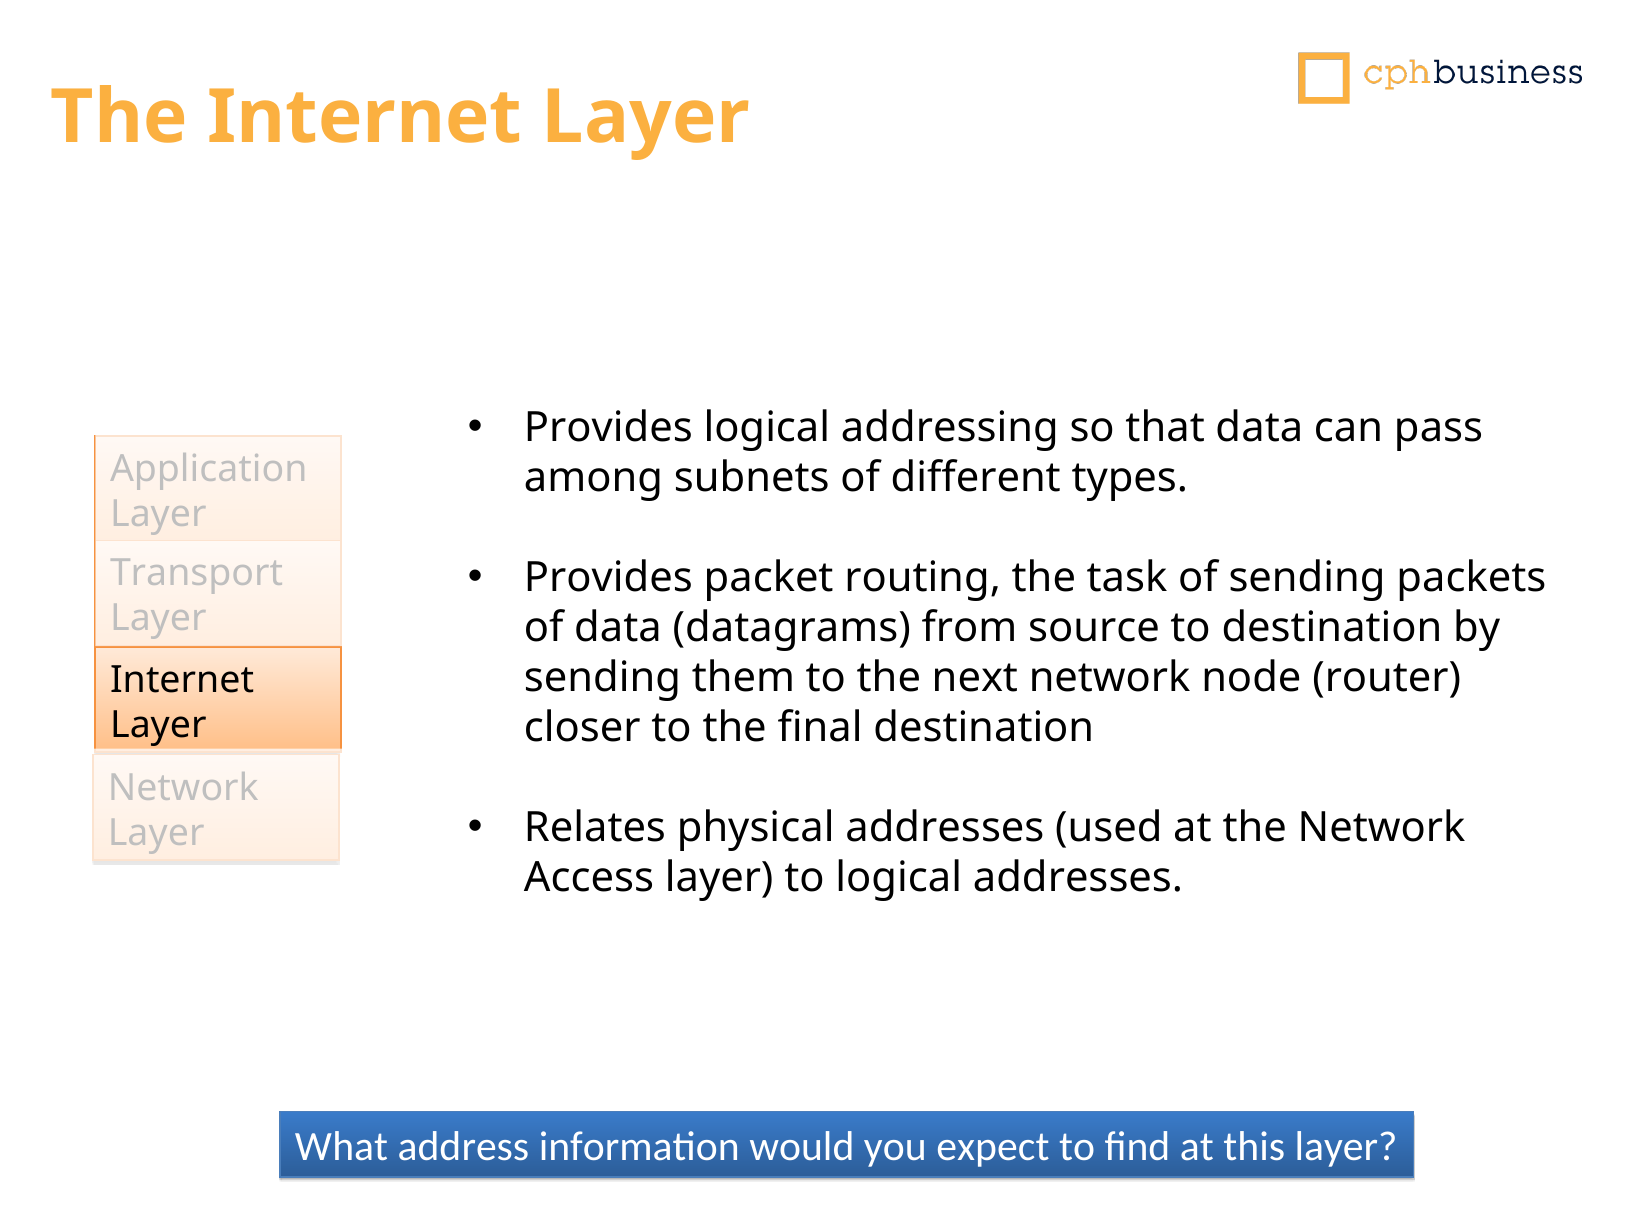

The Internet Layer
Provides logical addressing so that data can pass among subnets of different types.
Provides packet routing, the task of sending packets of data (datagrams) from source to destination by sending them to the next network node (router) closer to the final destination
Relates physical addresses (used at the Network Access layer) to logical addresses.
Application Layer
Transport
Layer
Internet
Layer
Network Layer
What address information would you expect to find at this layer?